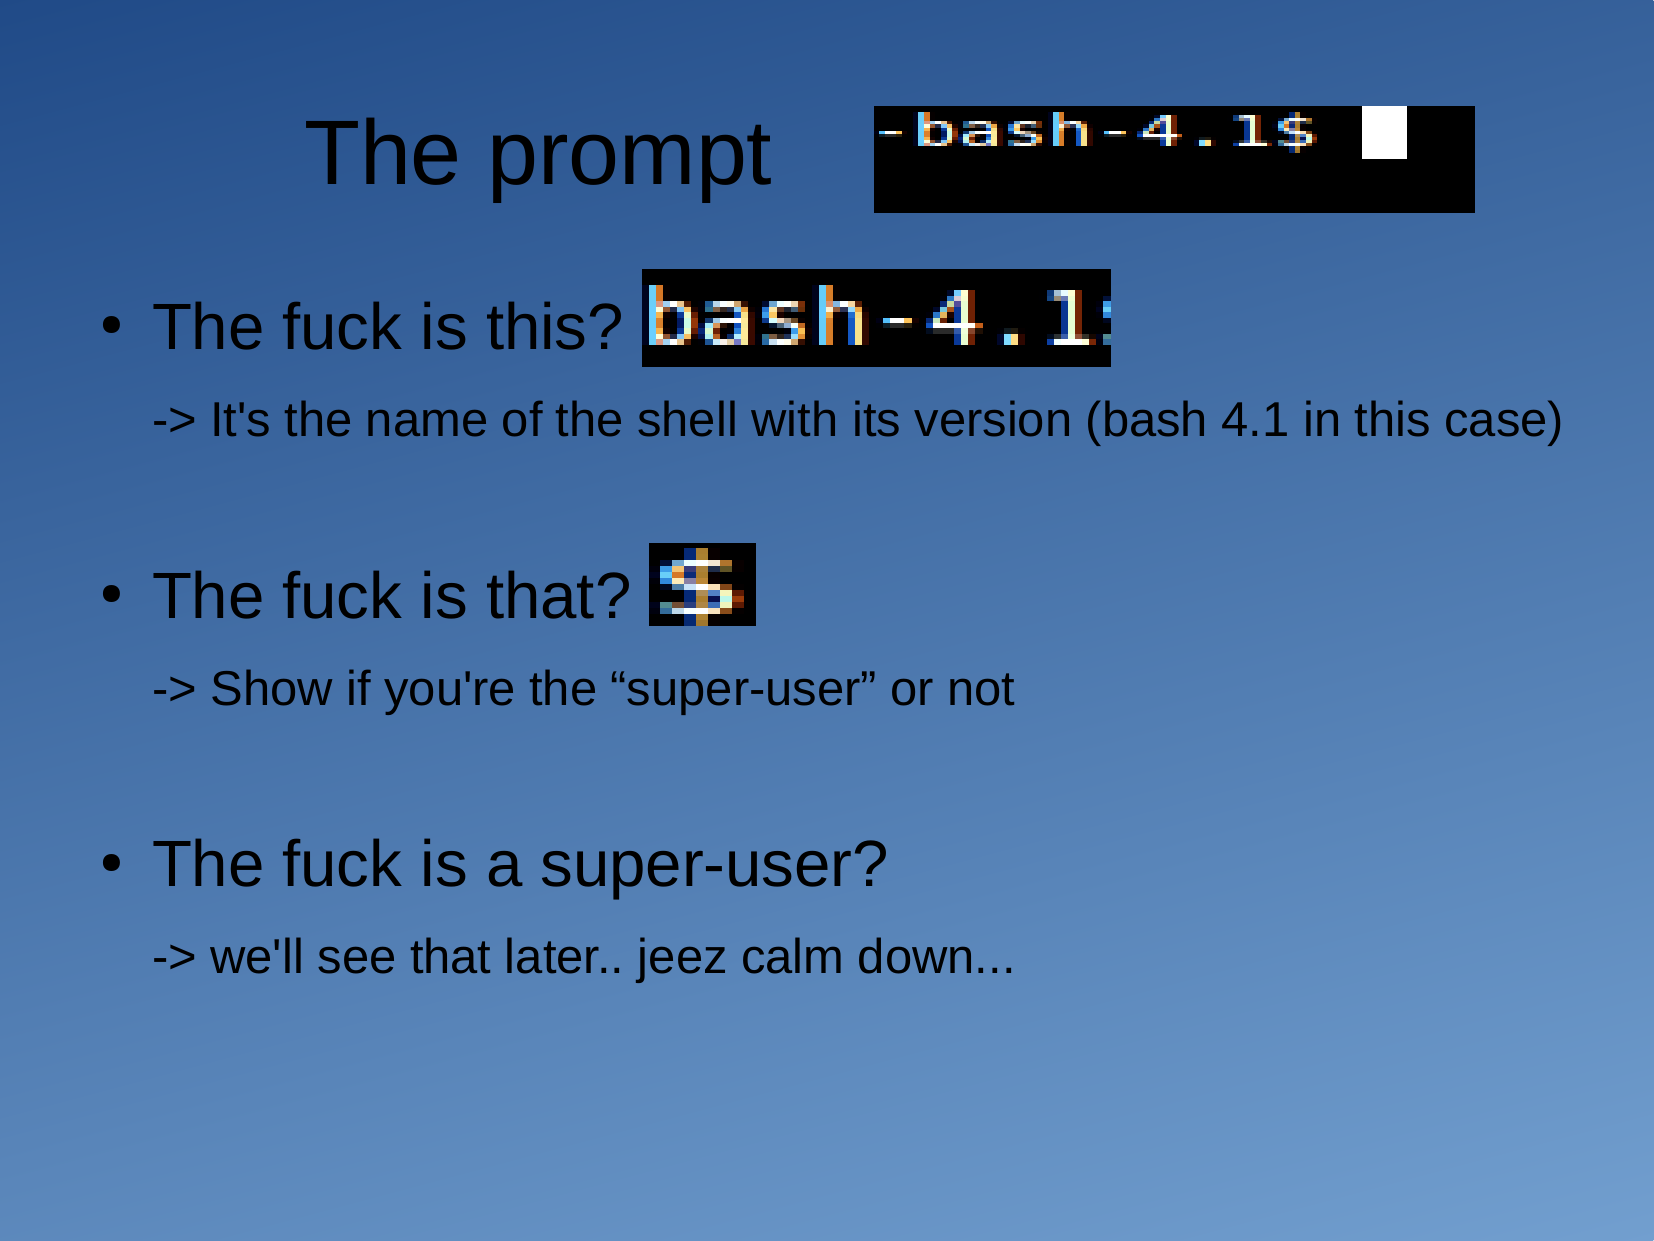

# The prompt
The fuck is this?
-> It's the name of the shell with its version (bash 4.1 in this case)
The fuck is that?
-> Show if you're the “super-user” or not
The fuck is a super-user?
-> we'll see that later.. jeez calm down...